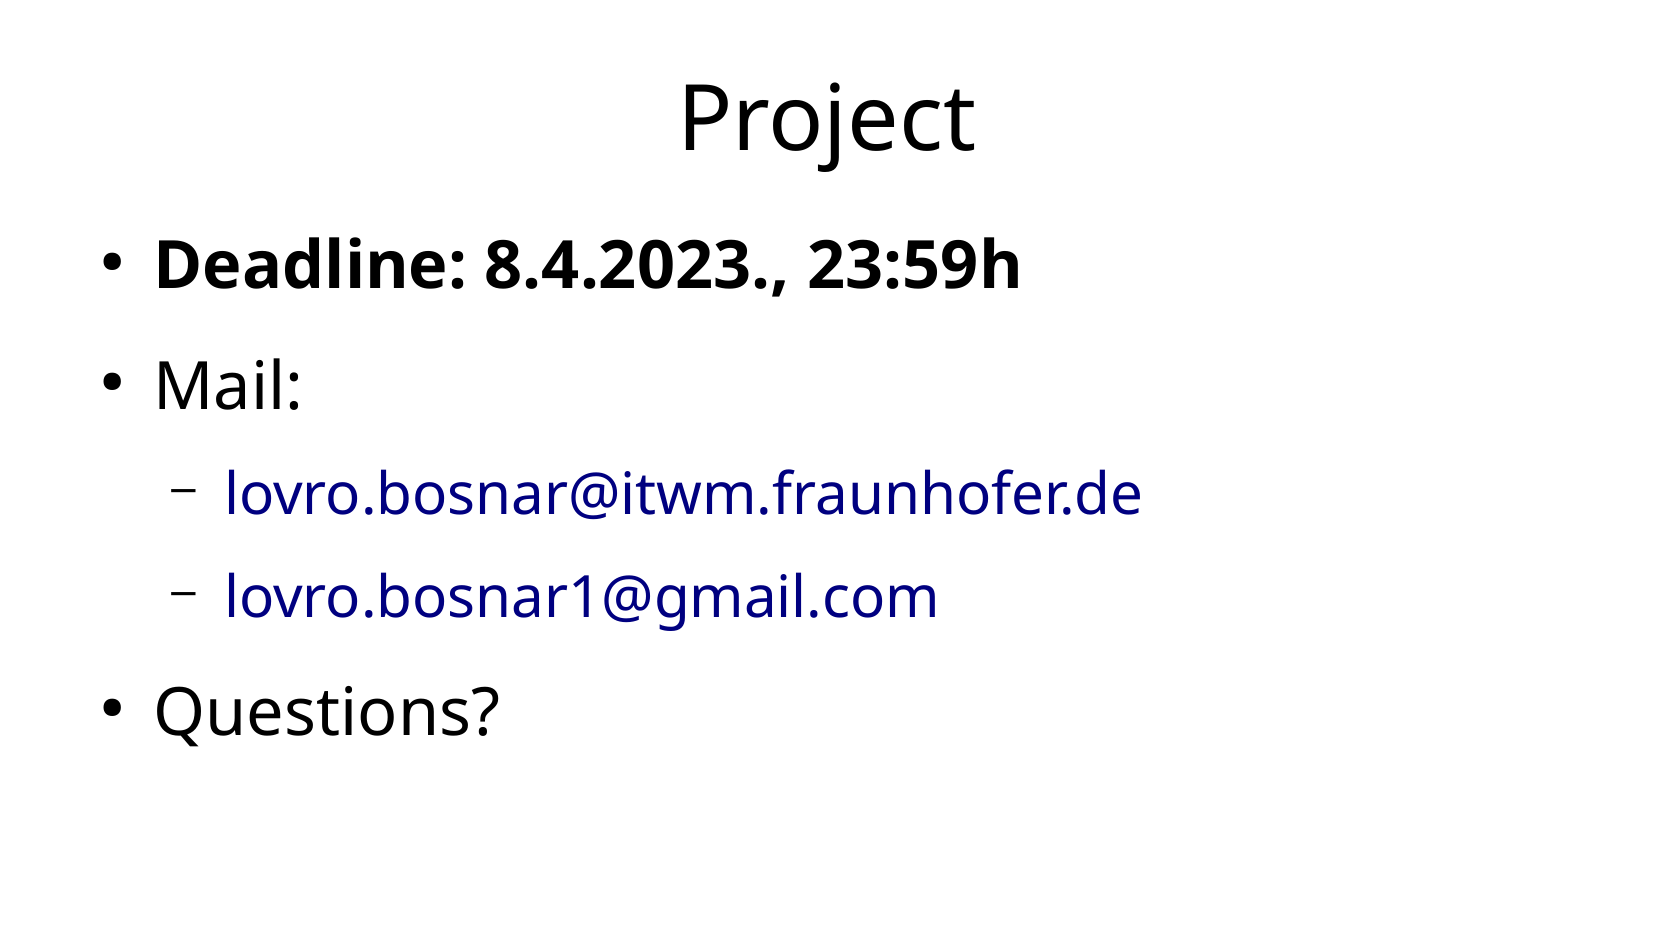

# Project
Deadline: 8.4.2023., 23:59h
Mail:
lovro.bosnar@itwm.fraunhofer.de
lovro.bosnar1@gmail.com
Questions?